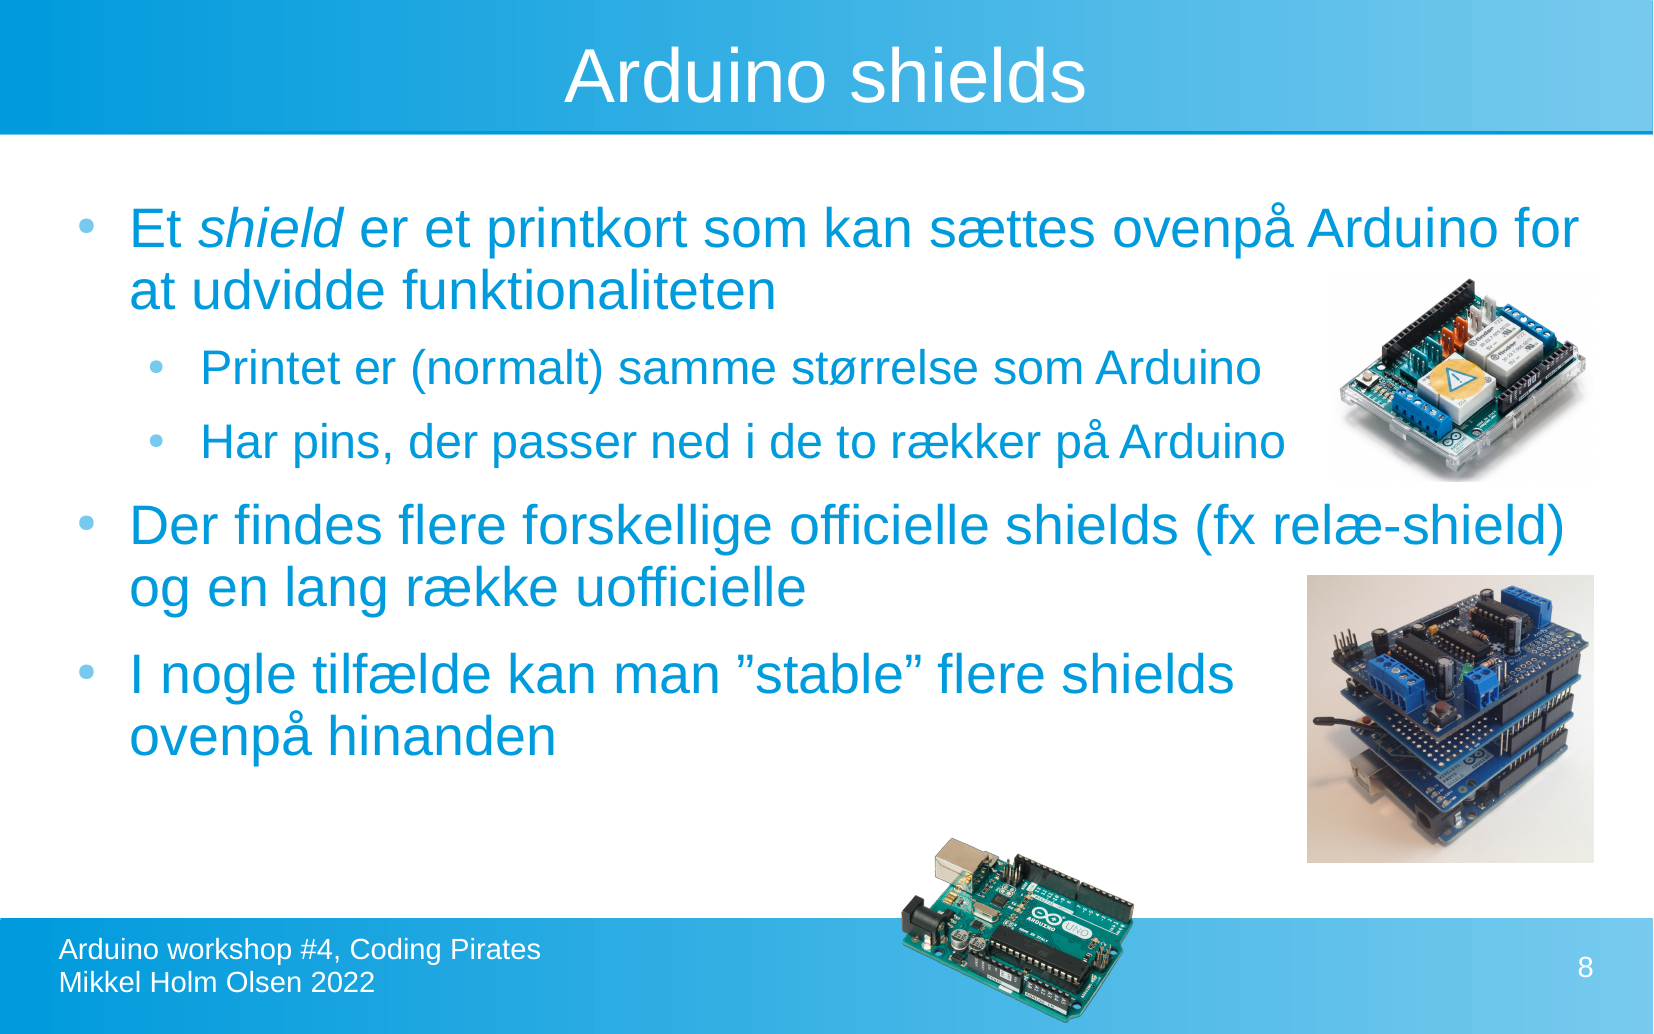

# Arduino shields
Et shield er et printkort som kan sættes ovenpå Arduino for at udvidde funktionaliteten
Printet er (normalt) samme størrelse som Arduino
Har pins, der passer ned i de to rækker på Arduino
Der findes flere forskellige officielle shields (fx relæ-shield) og en lang række uofficielle
I nogle tilfælde kan man ”stable” flere shields
ovenpå hinanden
8